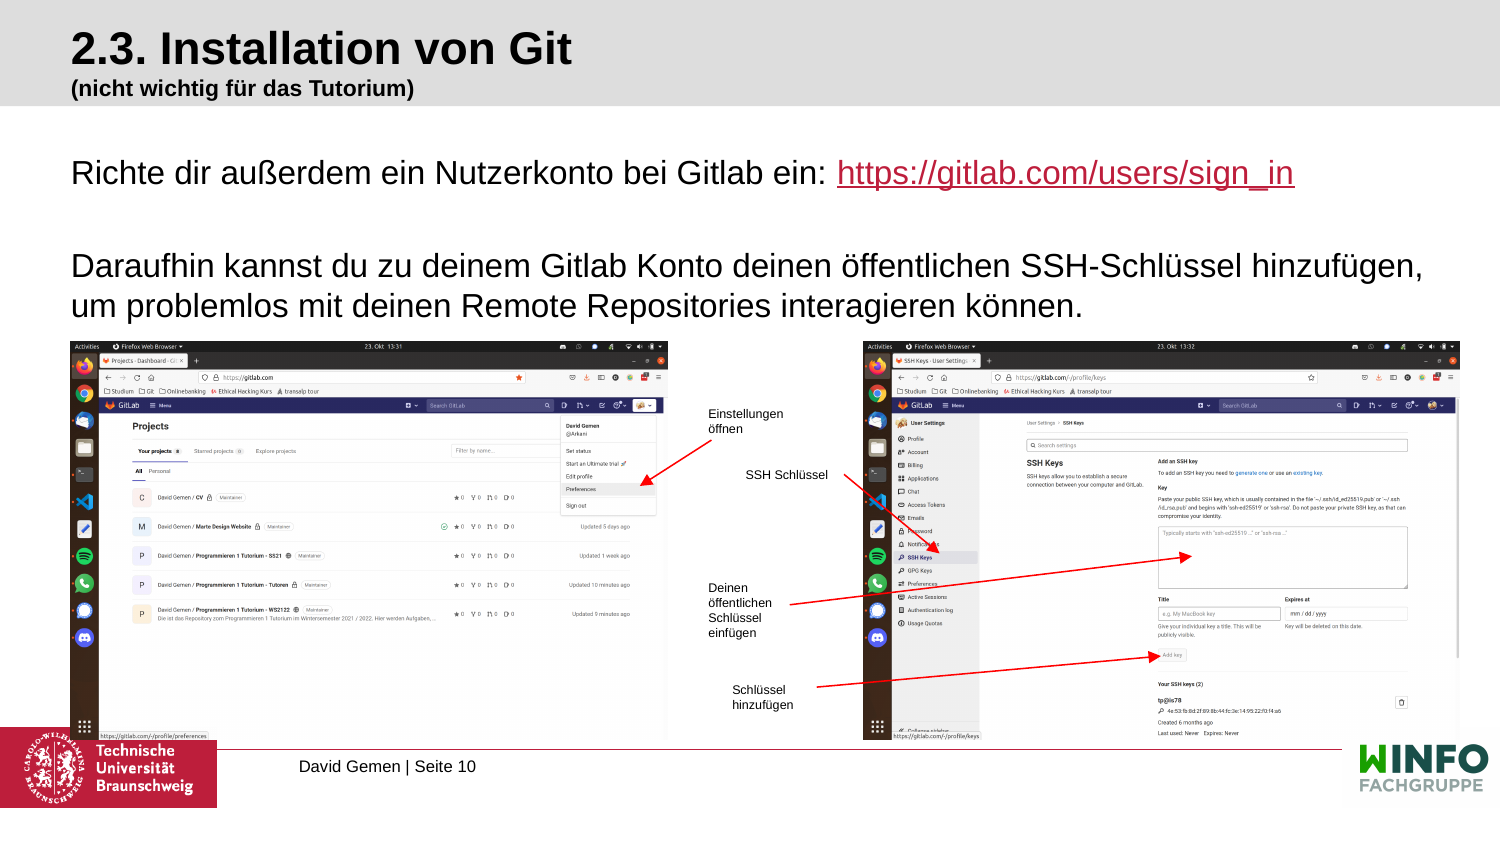

# 2.3. Installation von Git
(nicht wichtig für das Tutorium)
Richte dir außerdem ein Nutzerkonto bei Gitlab ein: https://gitlab.com/users/sign_in
Daraufhin kannst du zu deinem Gitlab Konto deinen öffentlichen SSH-Schlüssel hinzufügen, um problemlos mit deinen Remote Repositories interagieren können.
Einstellungen öffnen
SSH Schlüssel
Deinen öffentlichen Schlüssel einfügen
Schlüssel hinzufügen